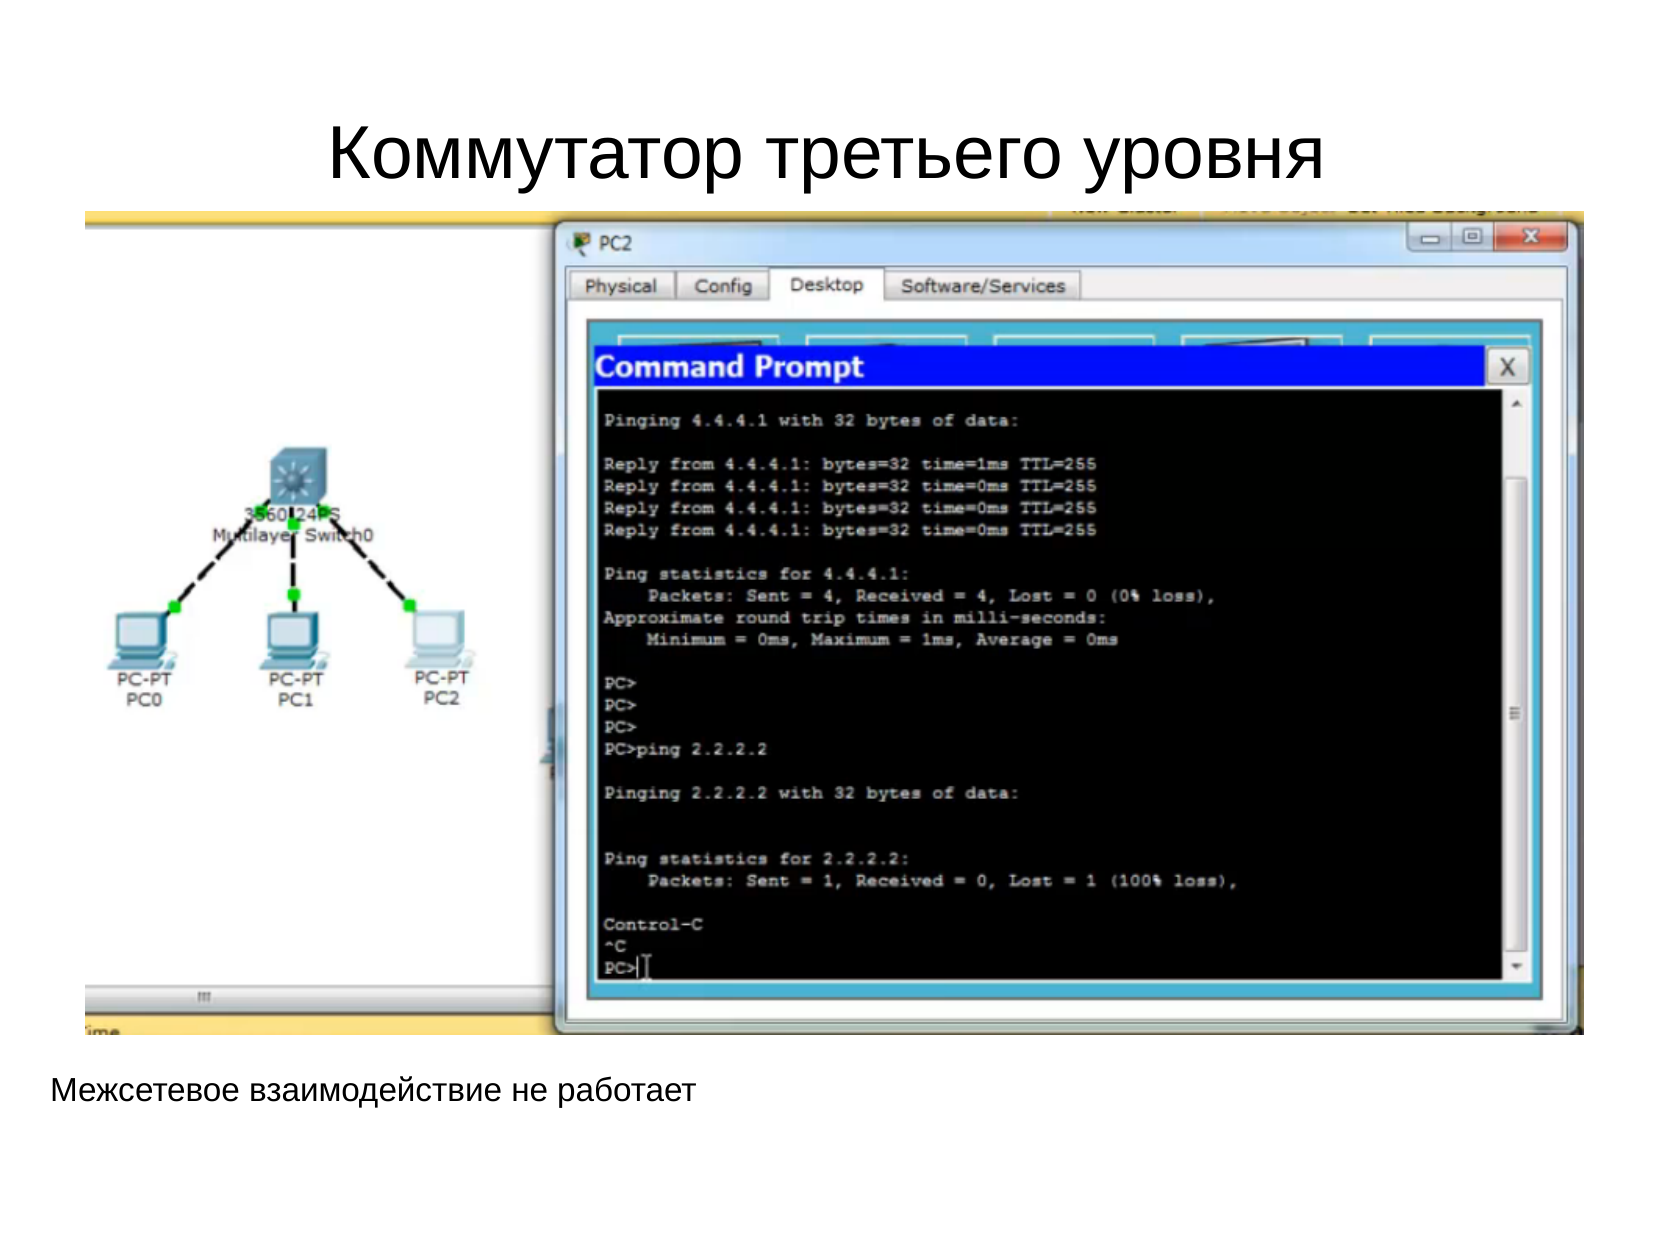

# Коммутатор третьего уровня
Межсетевое взаимодействие не работает